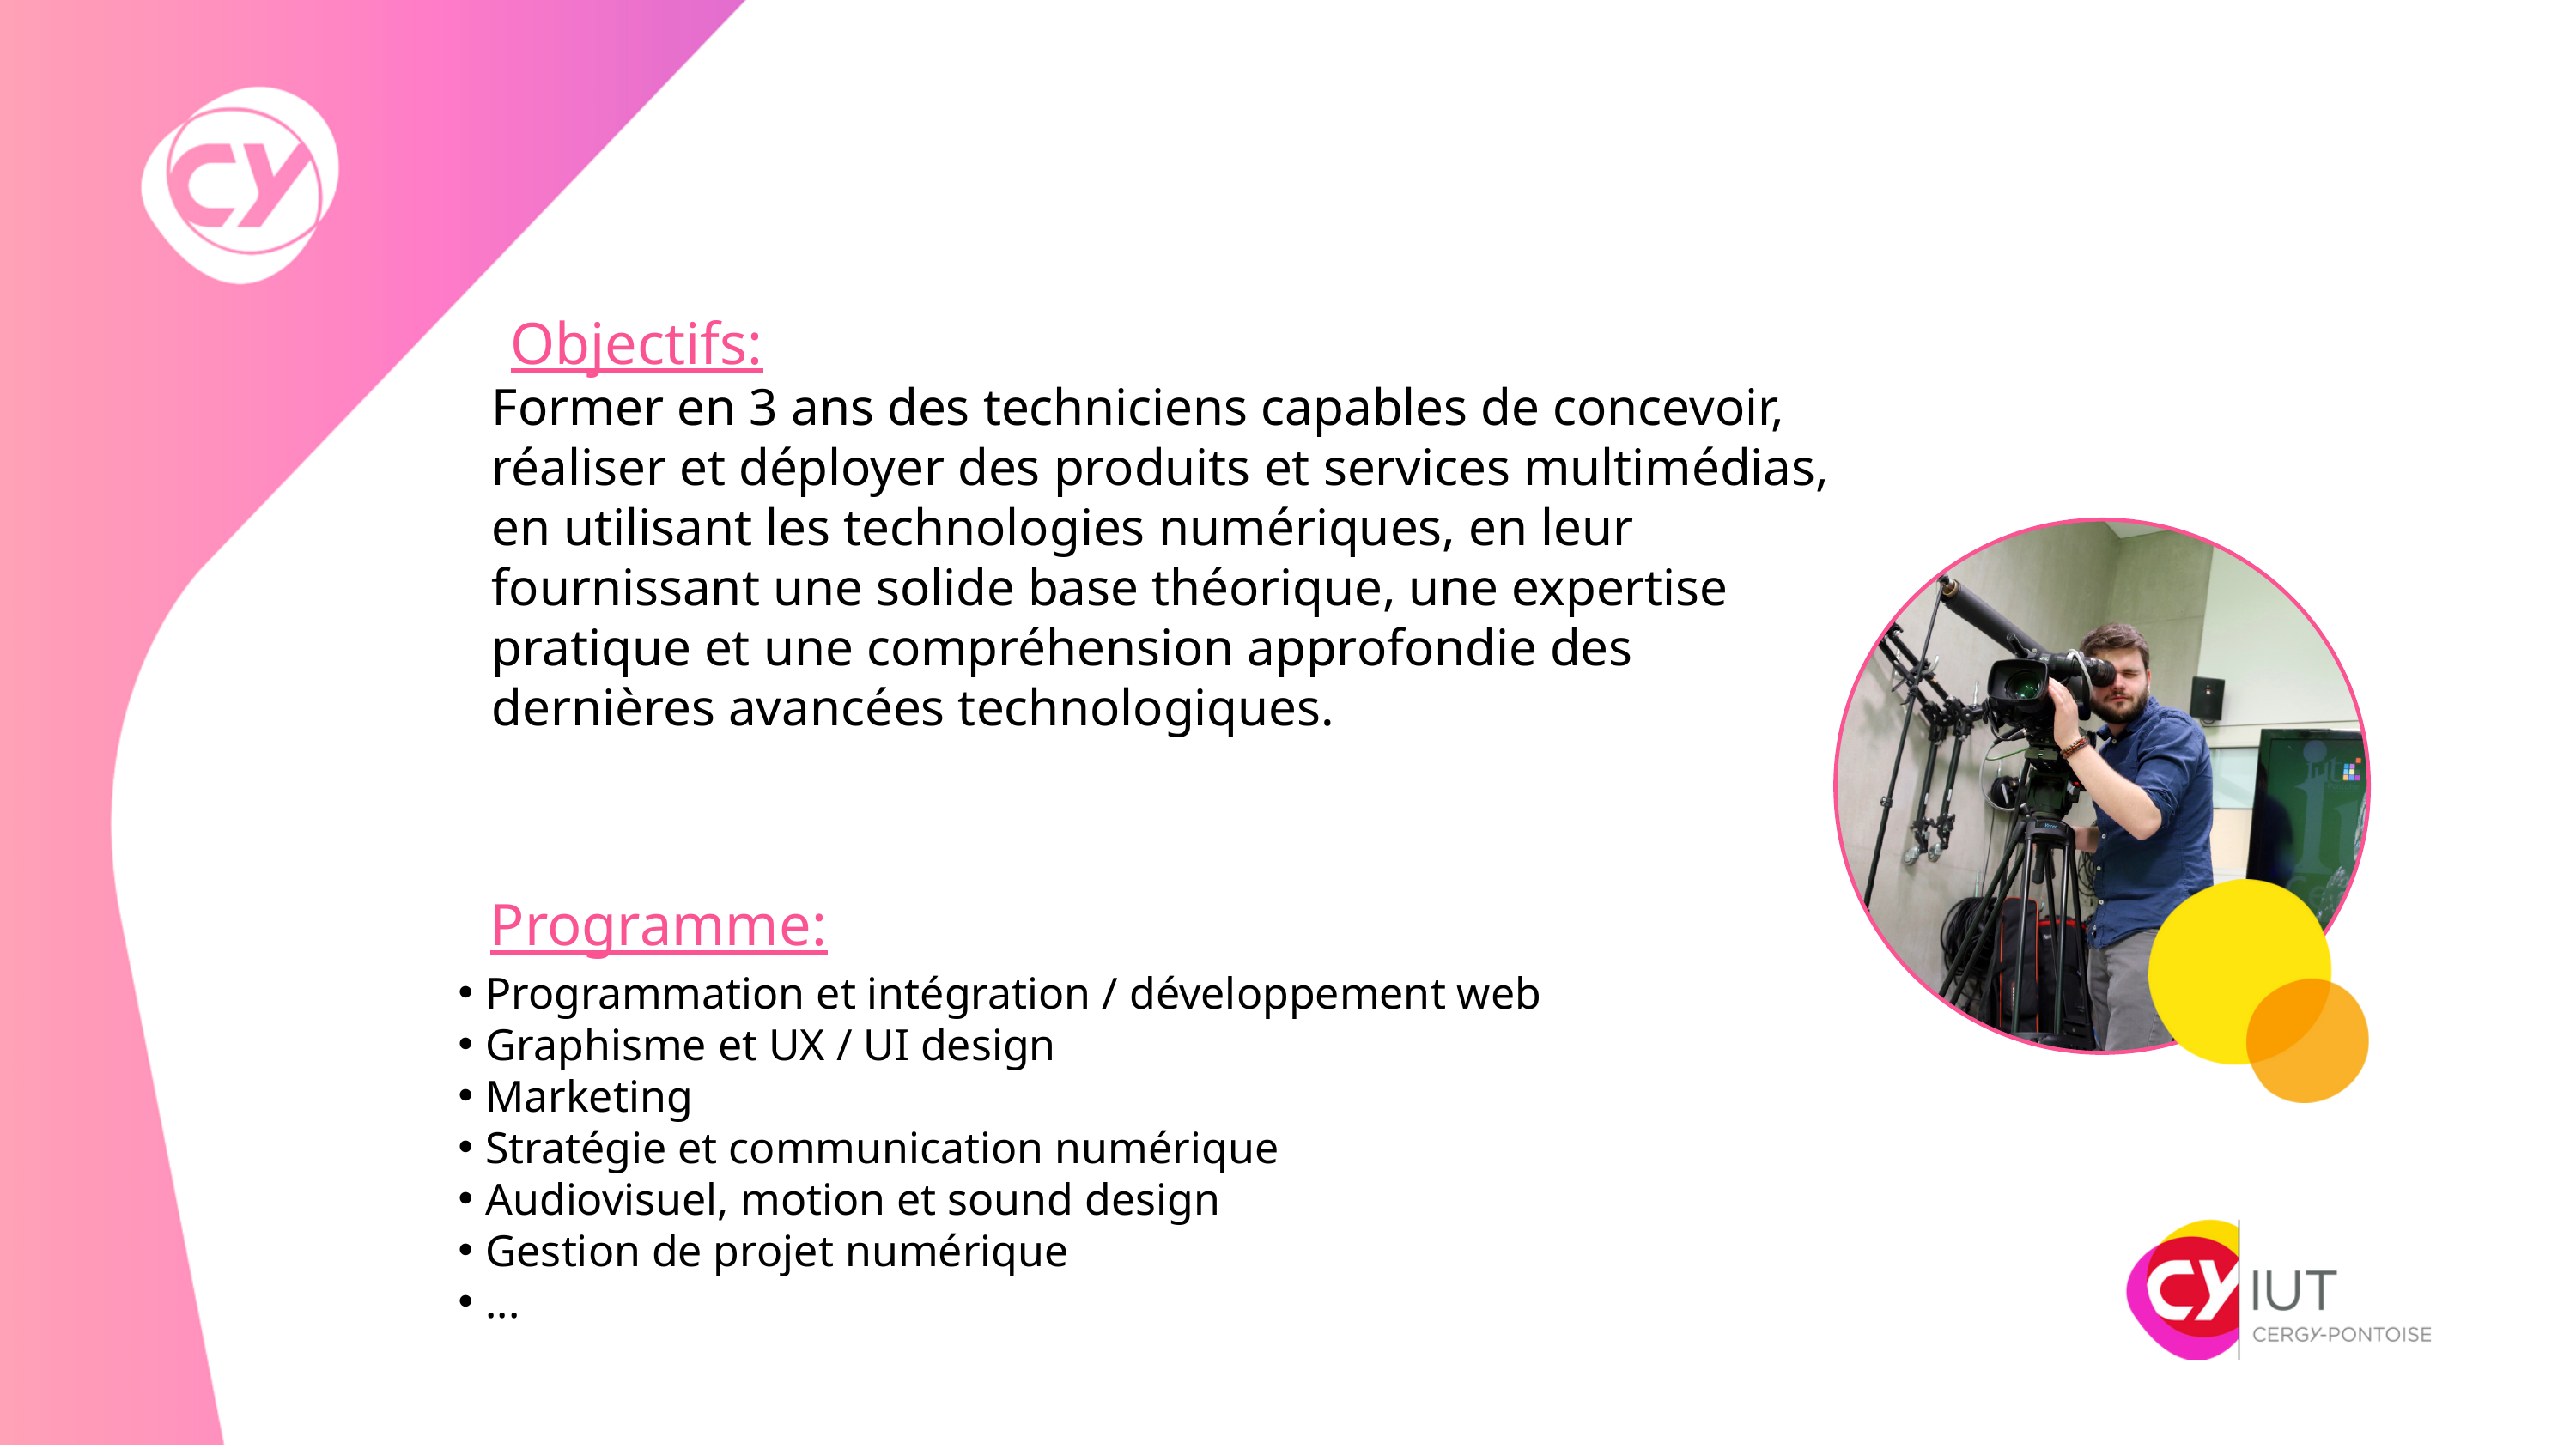

Objectifs:
Former en 3 ans des techniciens capables de concevoir, réaliser et déployer des produits et services multimédias, en utilisant les technologies numériques, en leur fournissant une solide base théorique, une expertise pratique et une compréhension approfondie des dernières avancées technologiques.
Programme:
Programmation et intégration / développement web
Graphisme et UX / UI design
Marketing
Stratégie et communication numérique
Audiovisuel, motion et sound design
Gestion de projet numérique
...